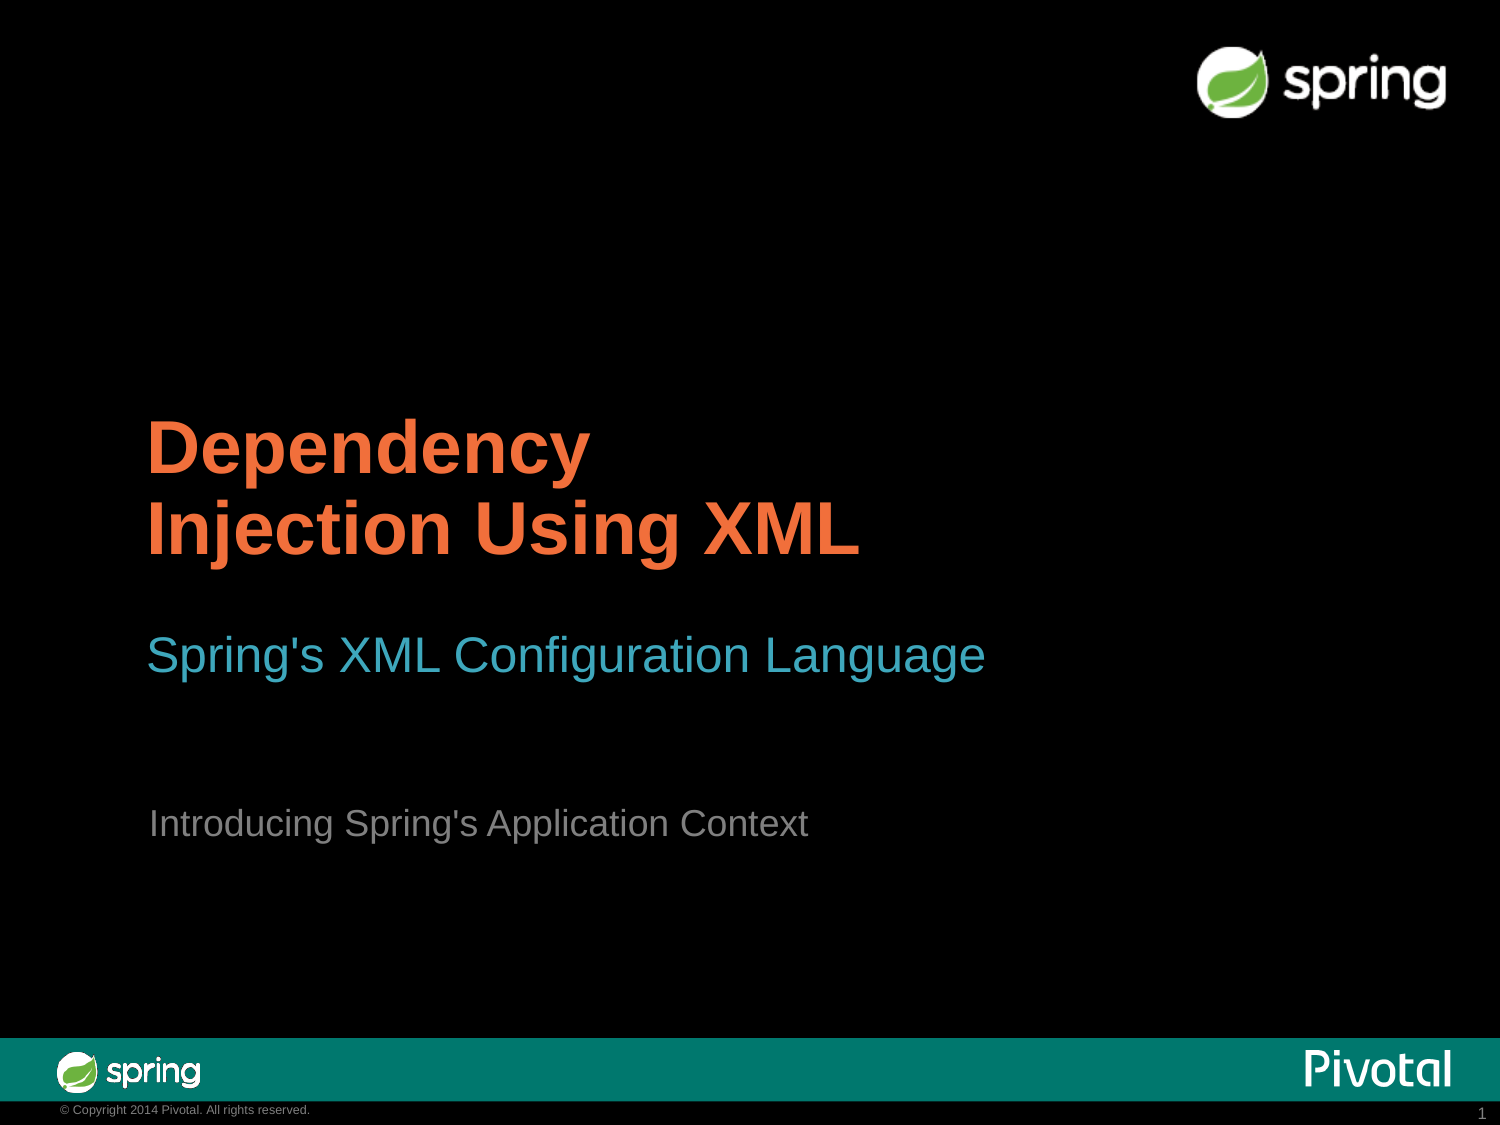

# Dependency Injection Using XML
Spring's XML Configuration Language
Introducing Spring's Application Context